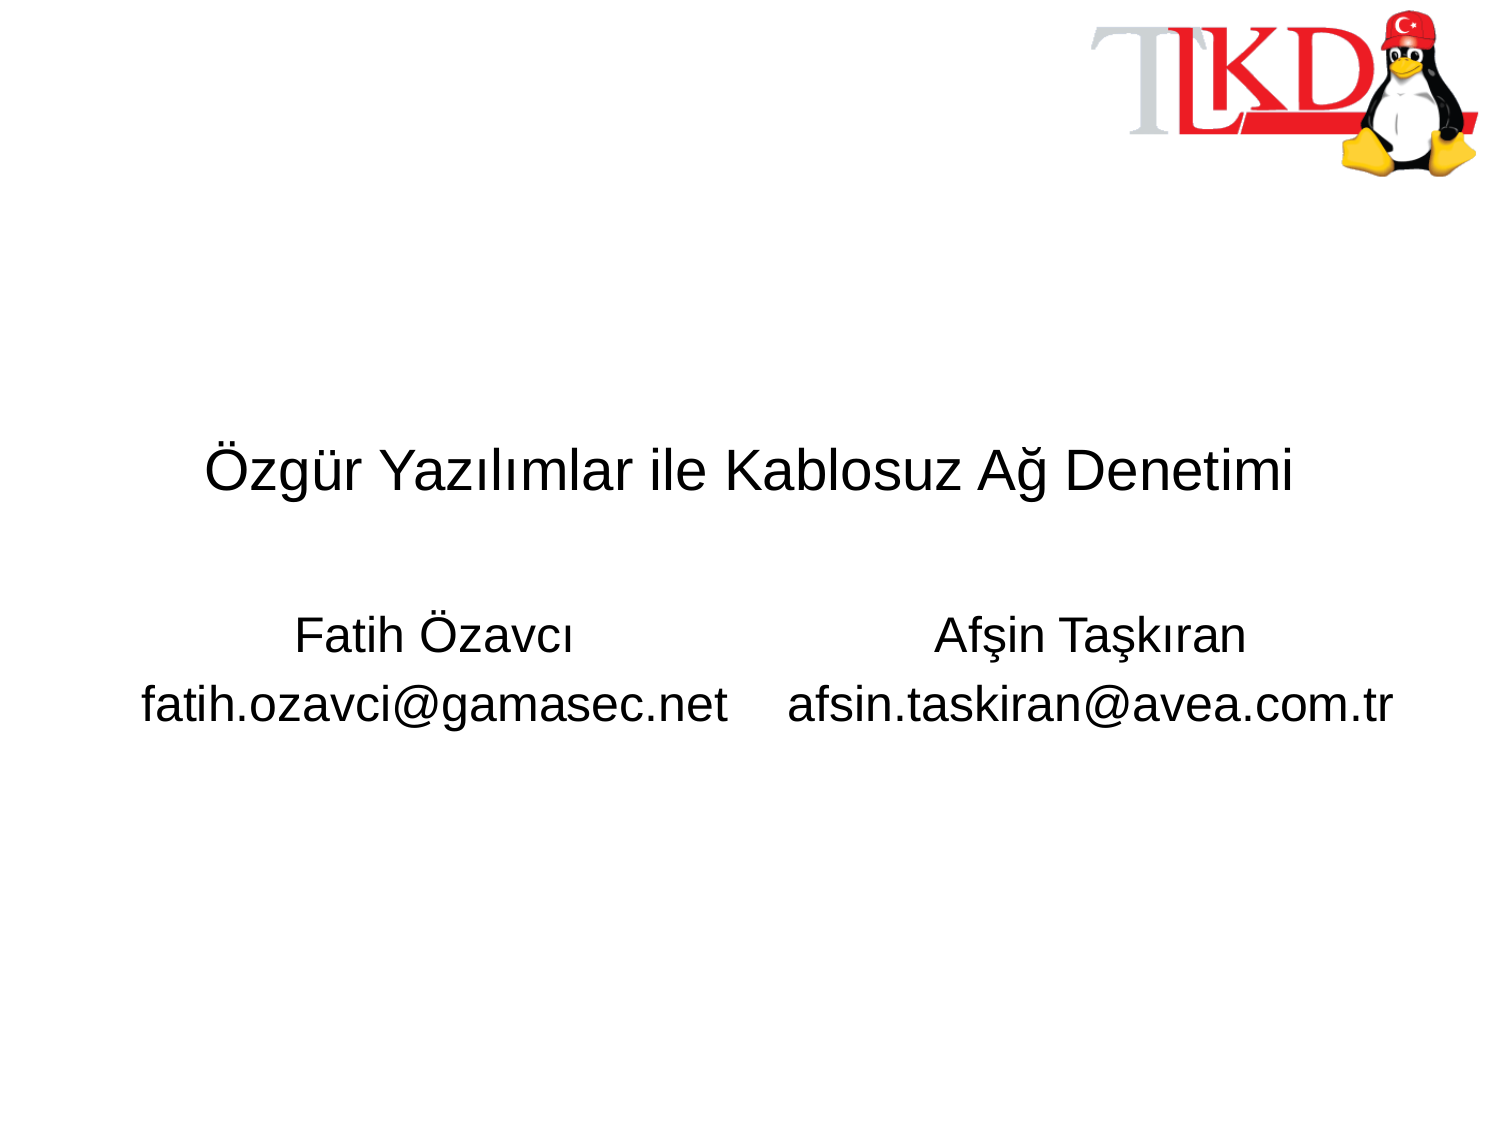

# Özgür Yazılımlar ile Kablosuz Ağ Denetimi
Fatih Özavcı
fatih.ozavci@gamasec.net
Afşin Taşkıran
afsin.taskiran@avea.com.tr